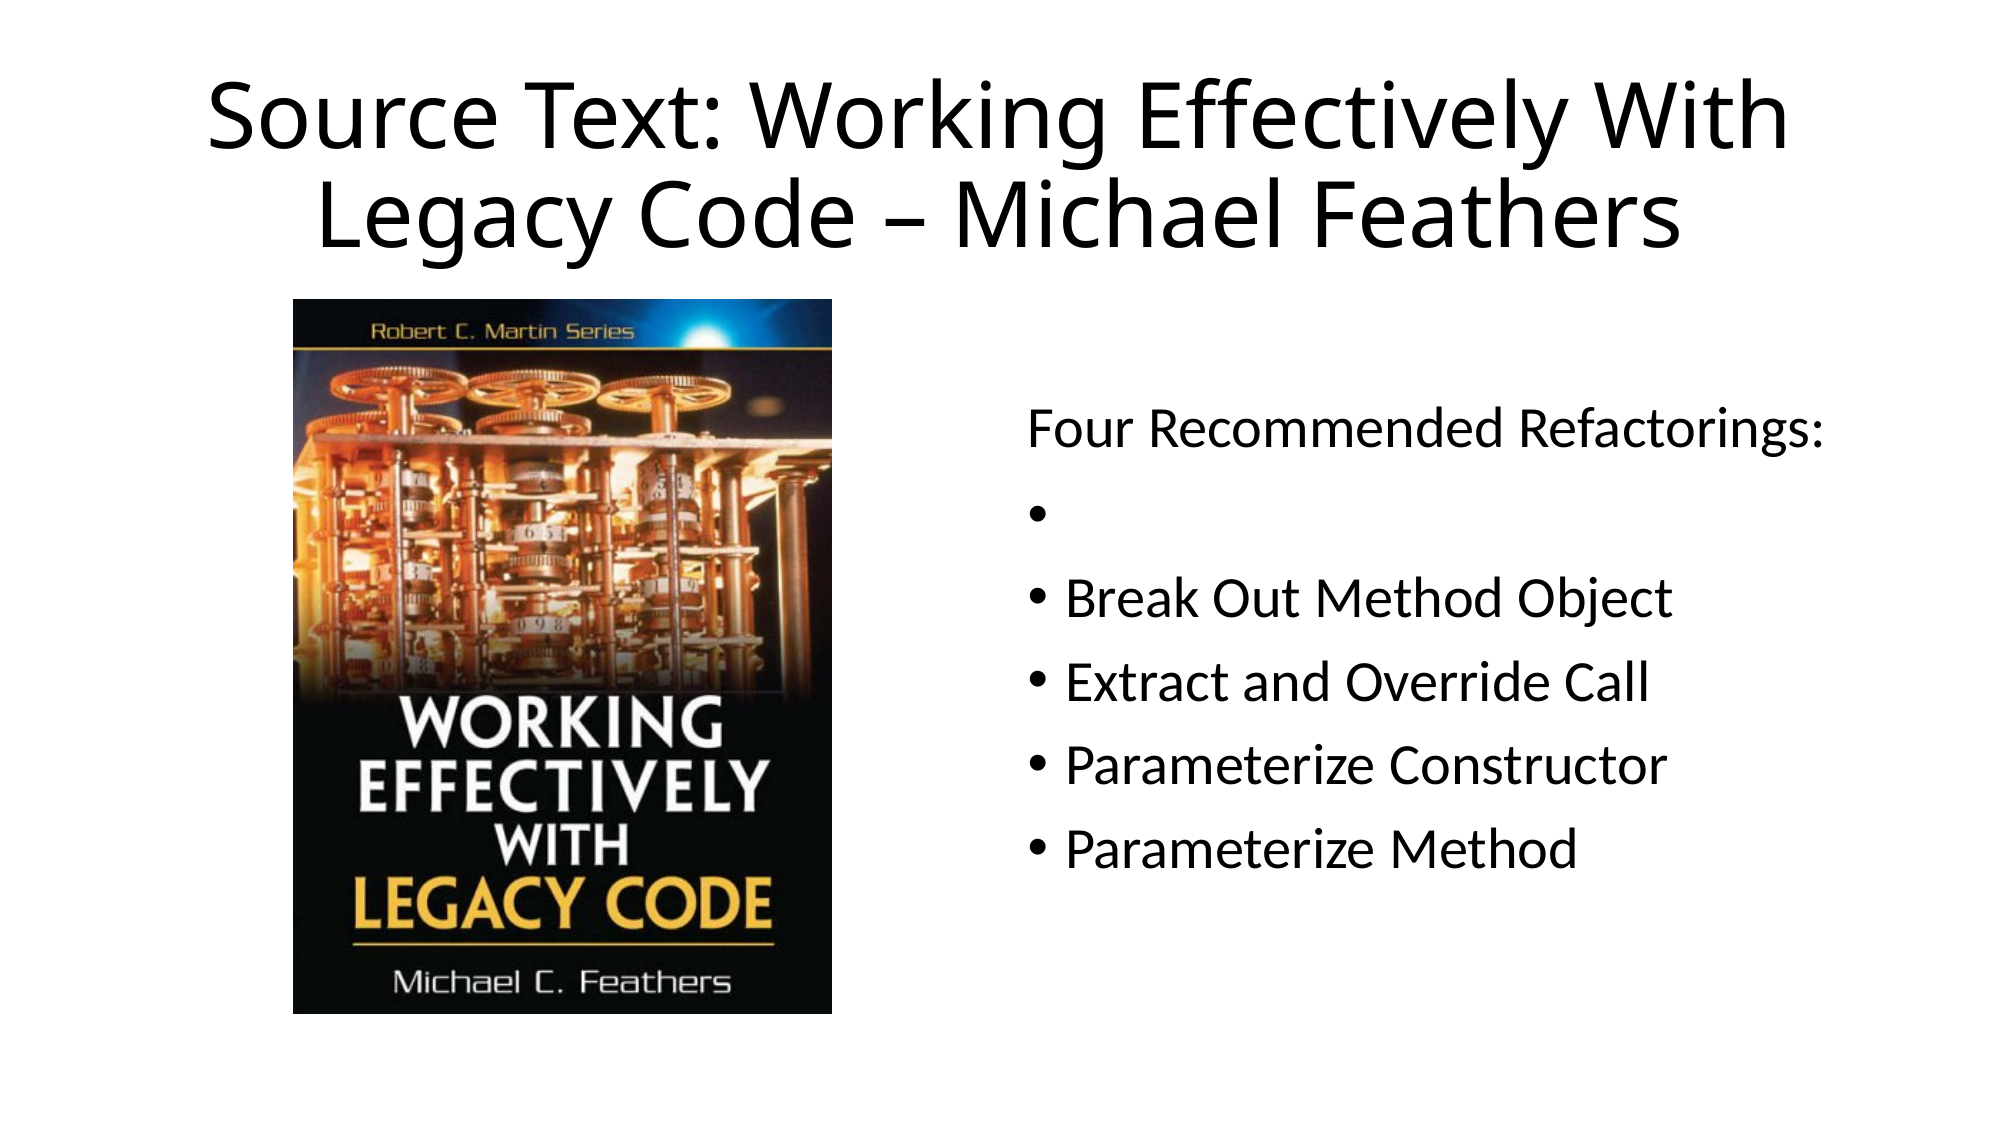

# Source Text: Working Effectively With Legacy Code – Michael Feathers
Four Recommended Refactorings:
Break Out Method Object
Extract and Override Call
Parameterize Constructor
Parameterize Method